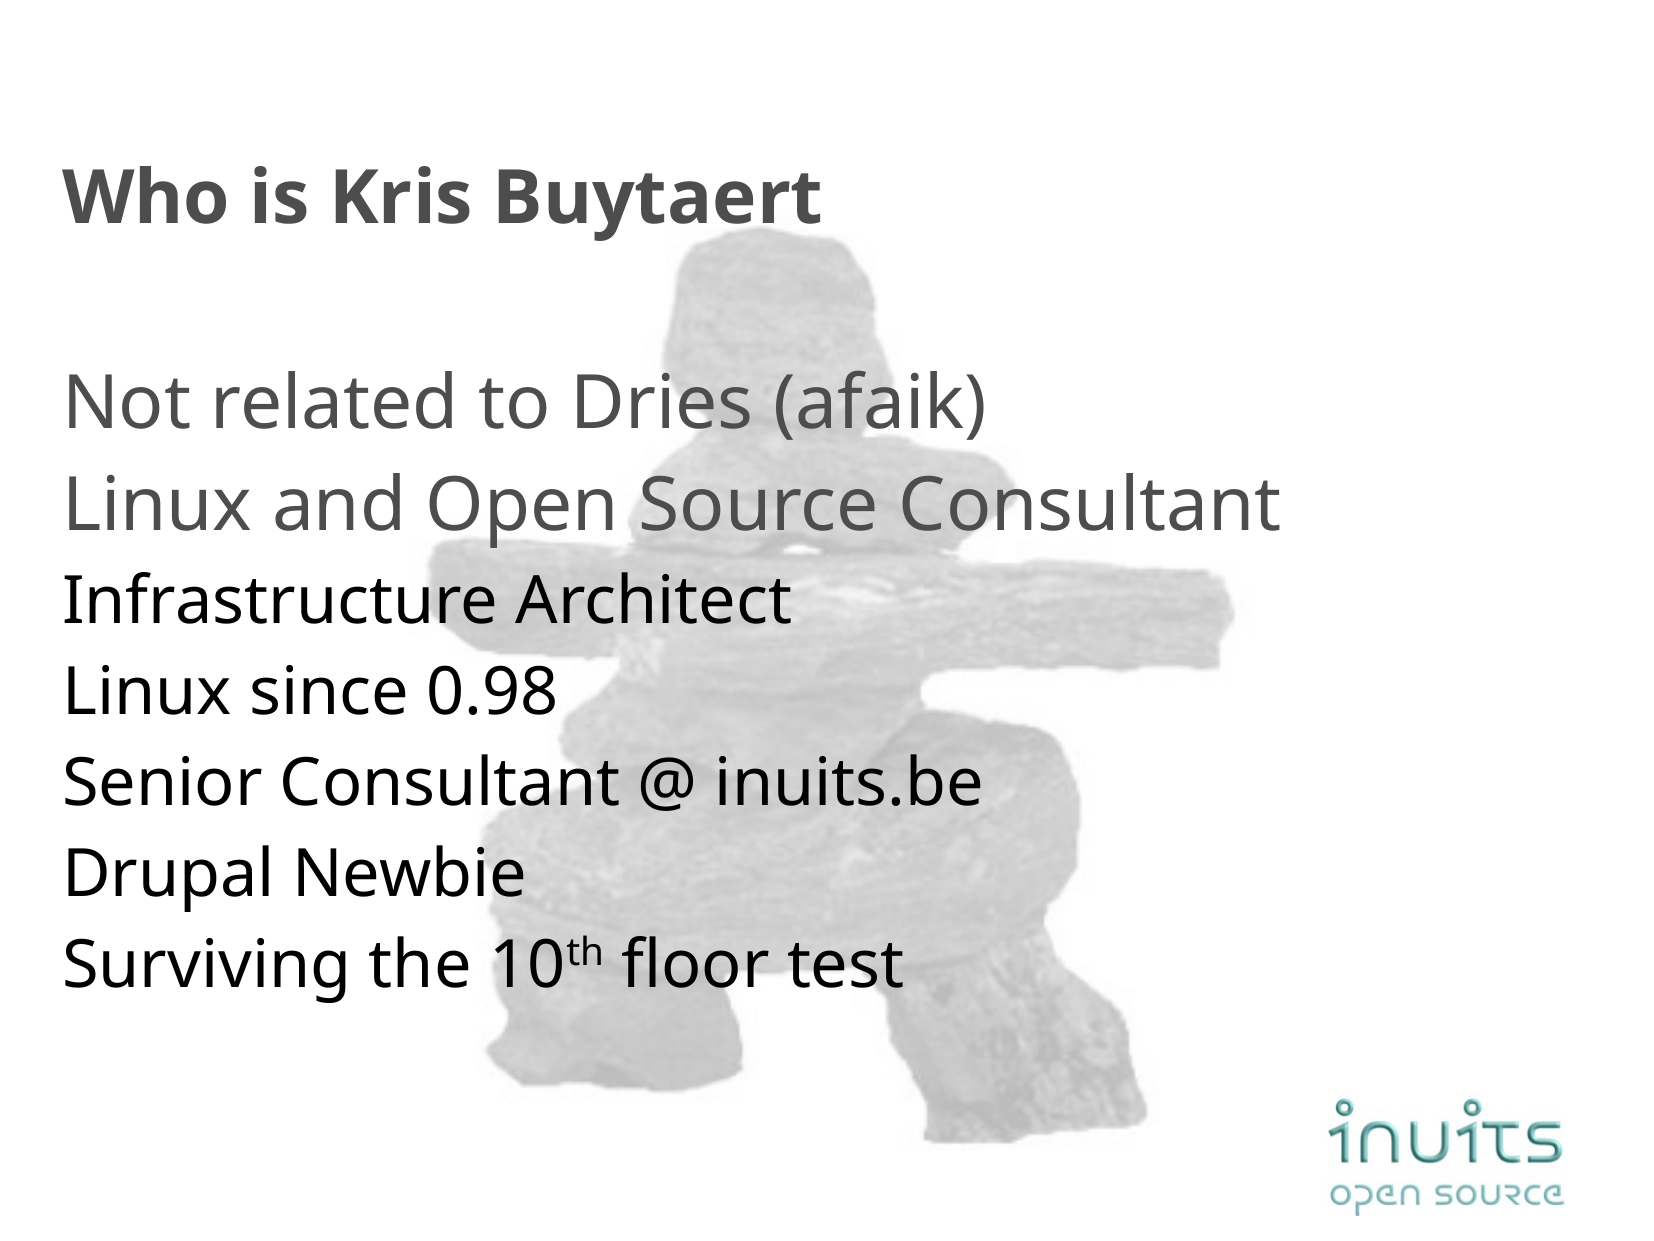

Who is Kris Buytaert
Not related to Dries (afaik)
Linux and Open Source Consultant
Infrastructure Architect
Linux since 0.98
Senior Consultant @ inuits.be
Drupal Newbie
Surviving the 10th floor test
#